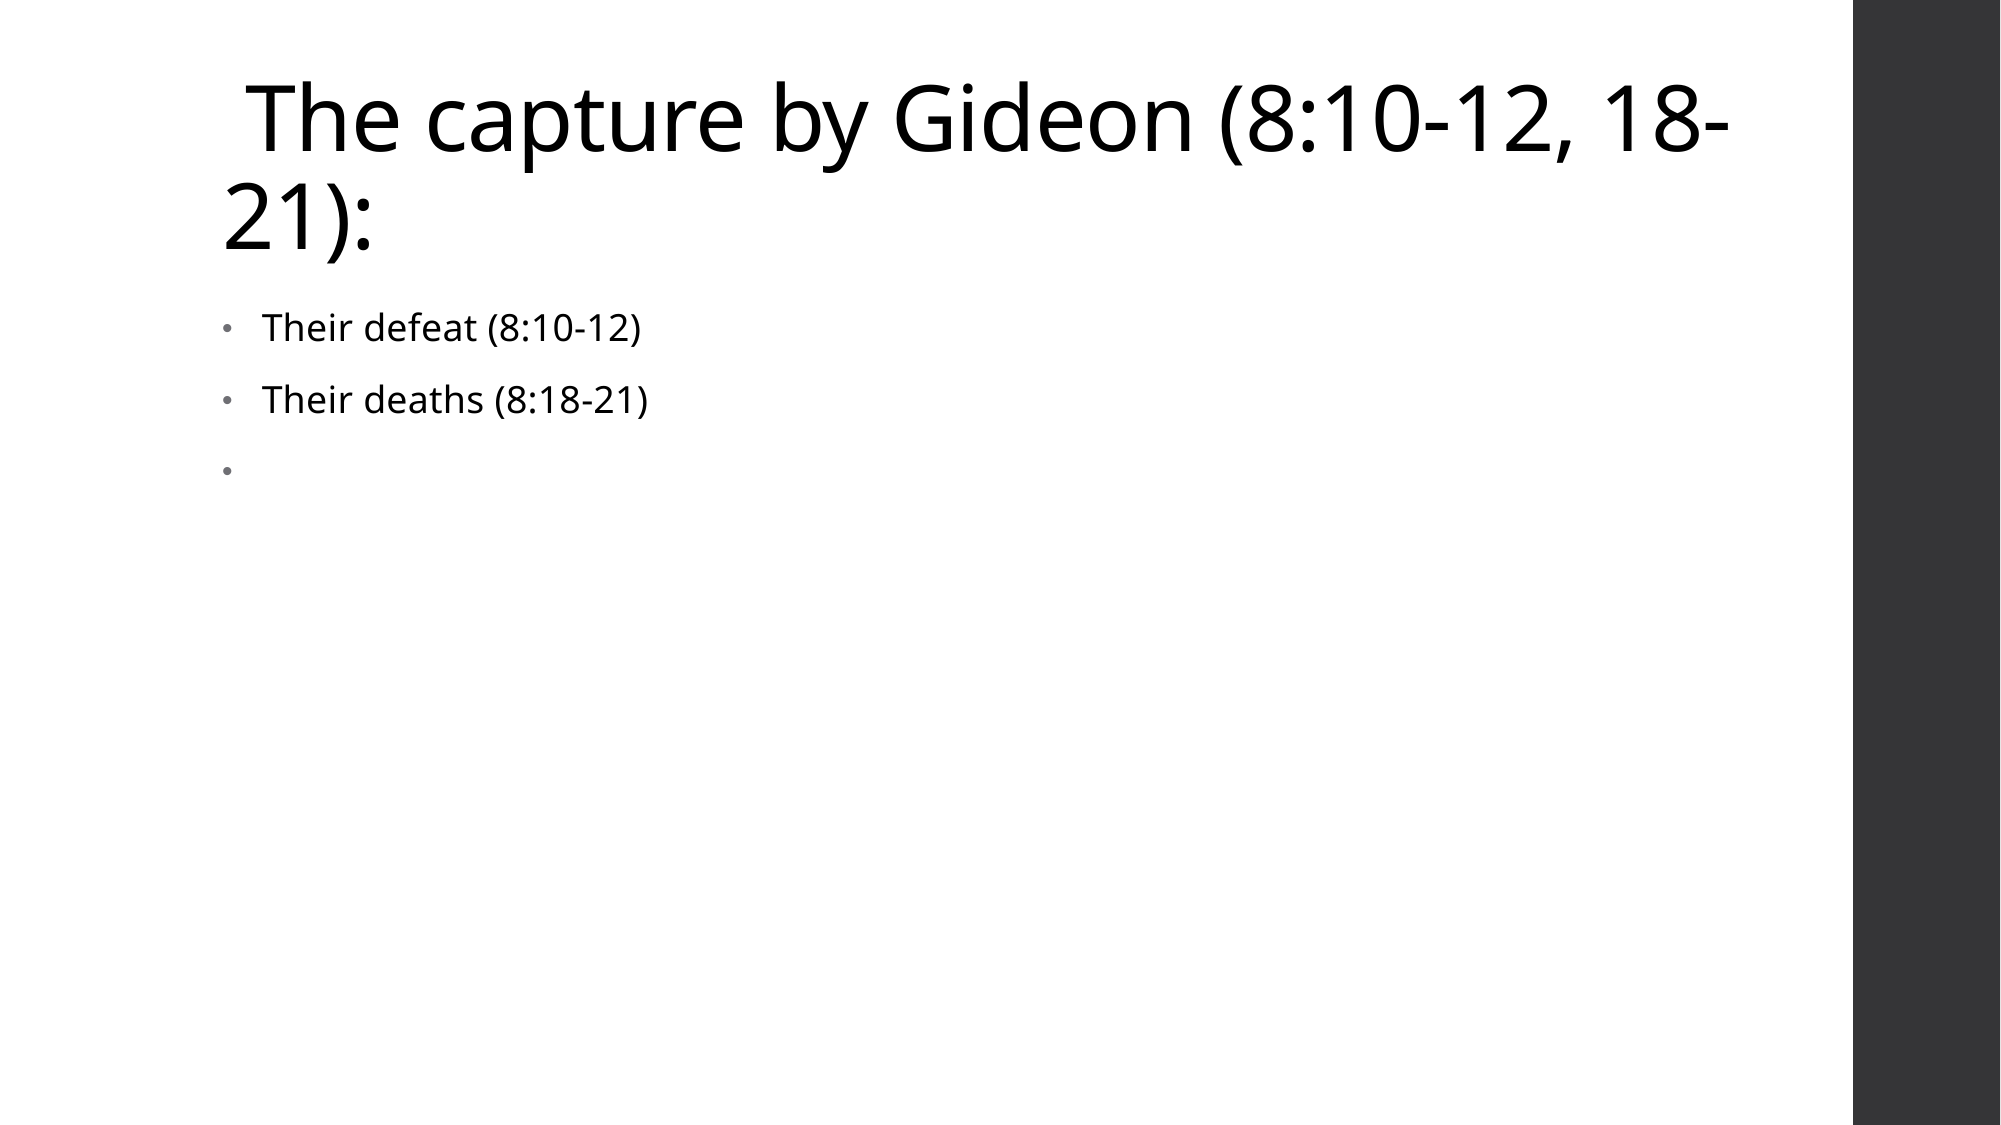

# The capture by Gideon (8:10-12, 18-21):
 Their defeat (8:10-12)
 Their deaths (8:18-21)